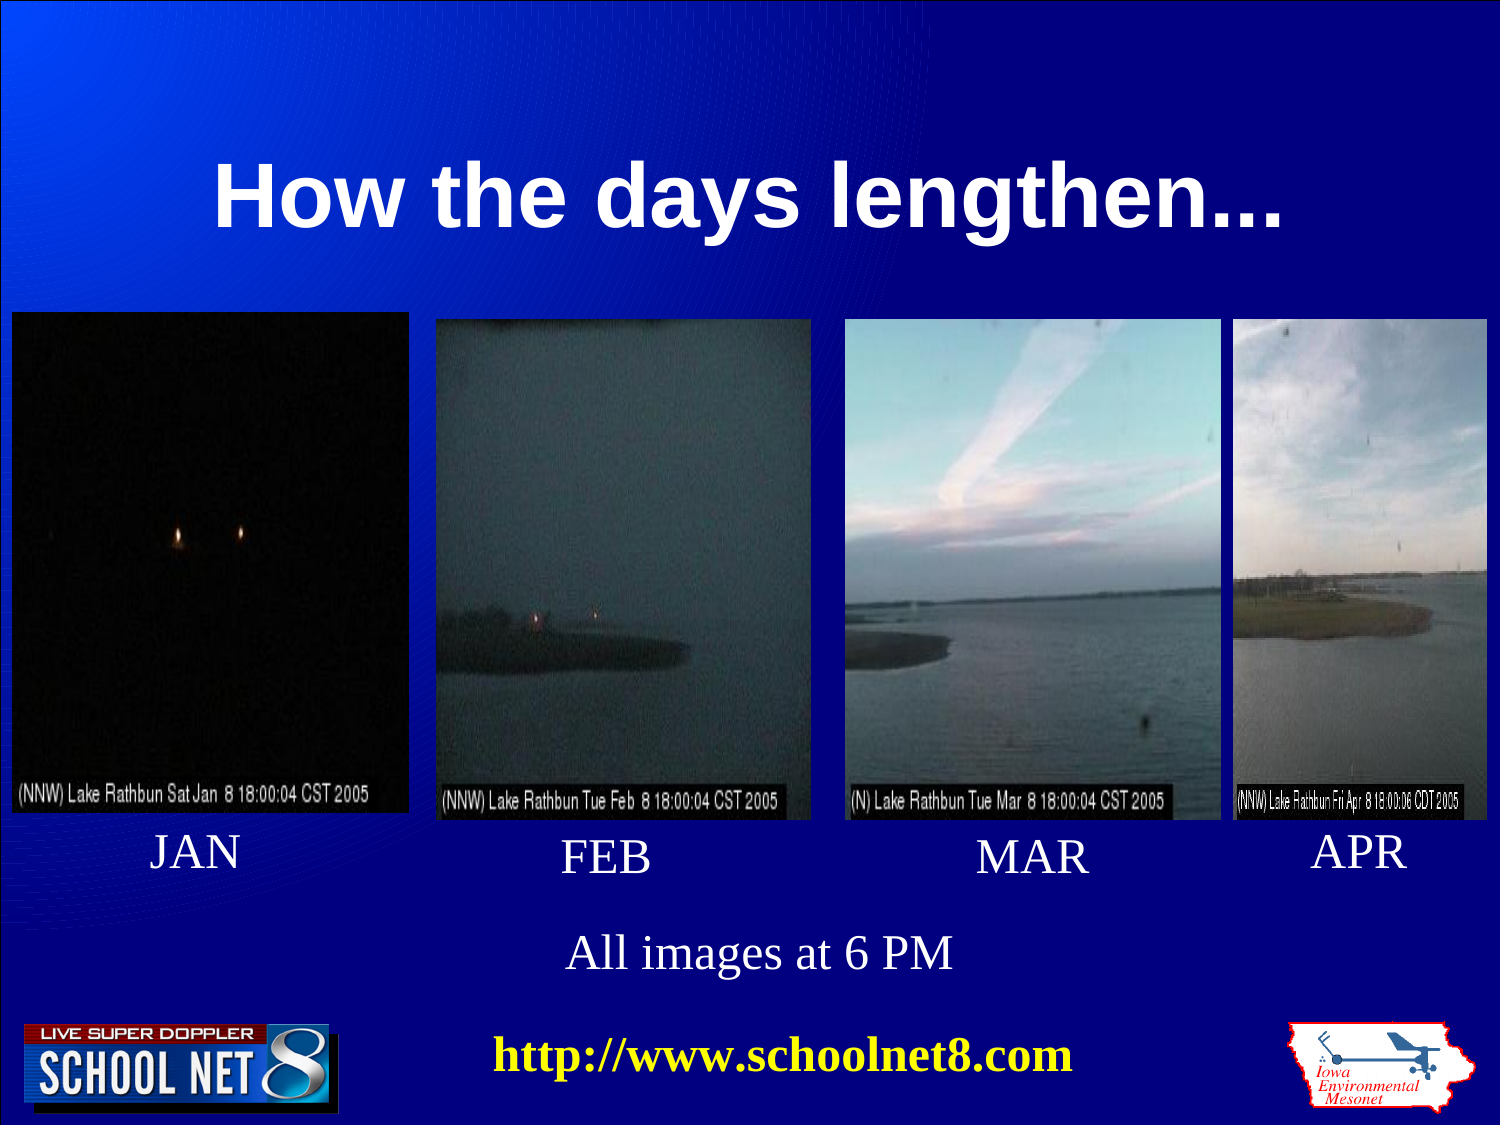

# How the days lengthen...
JAN
APR
FEB
MAR
All images at 6 PM